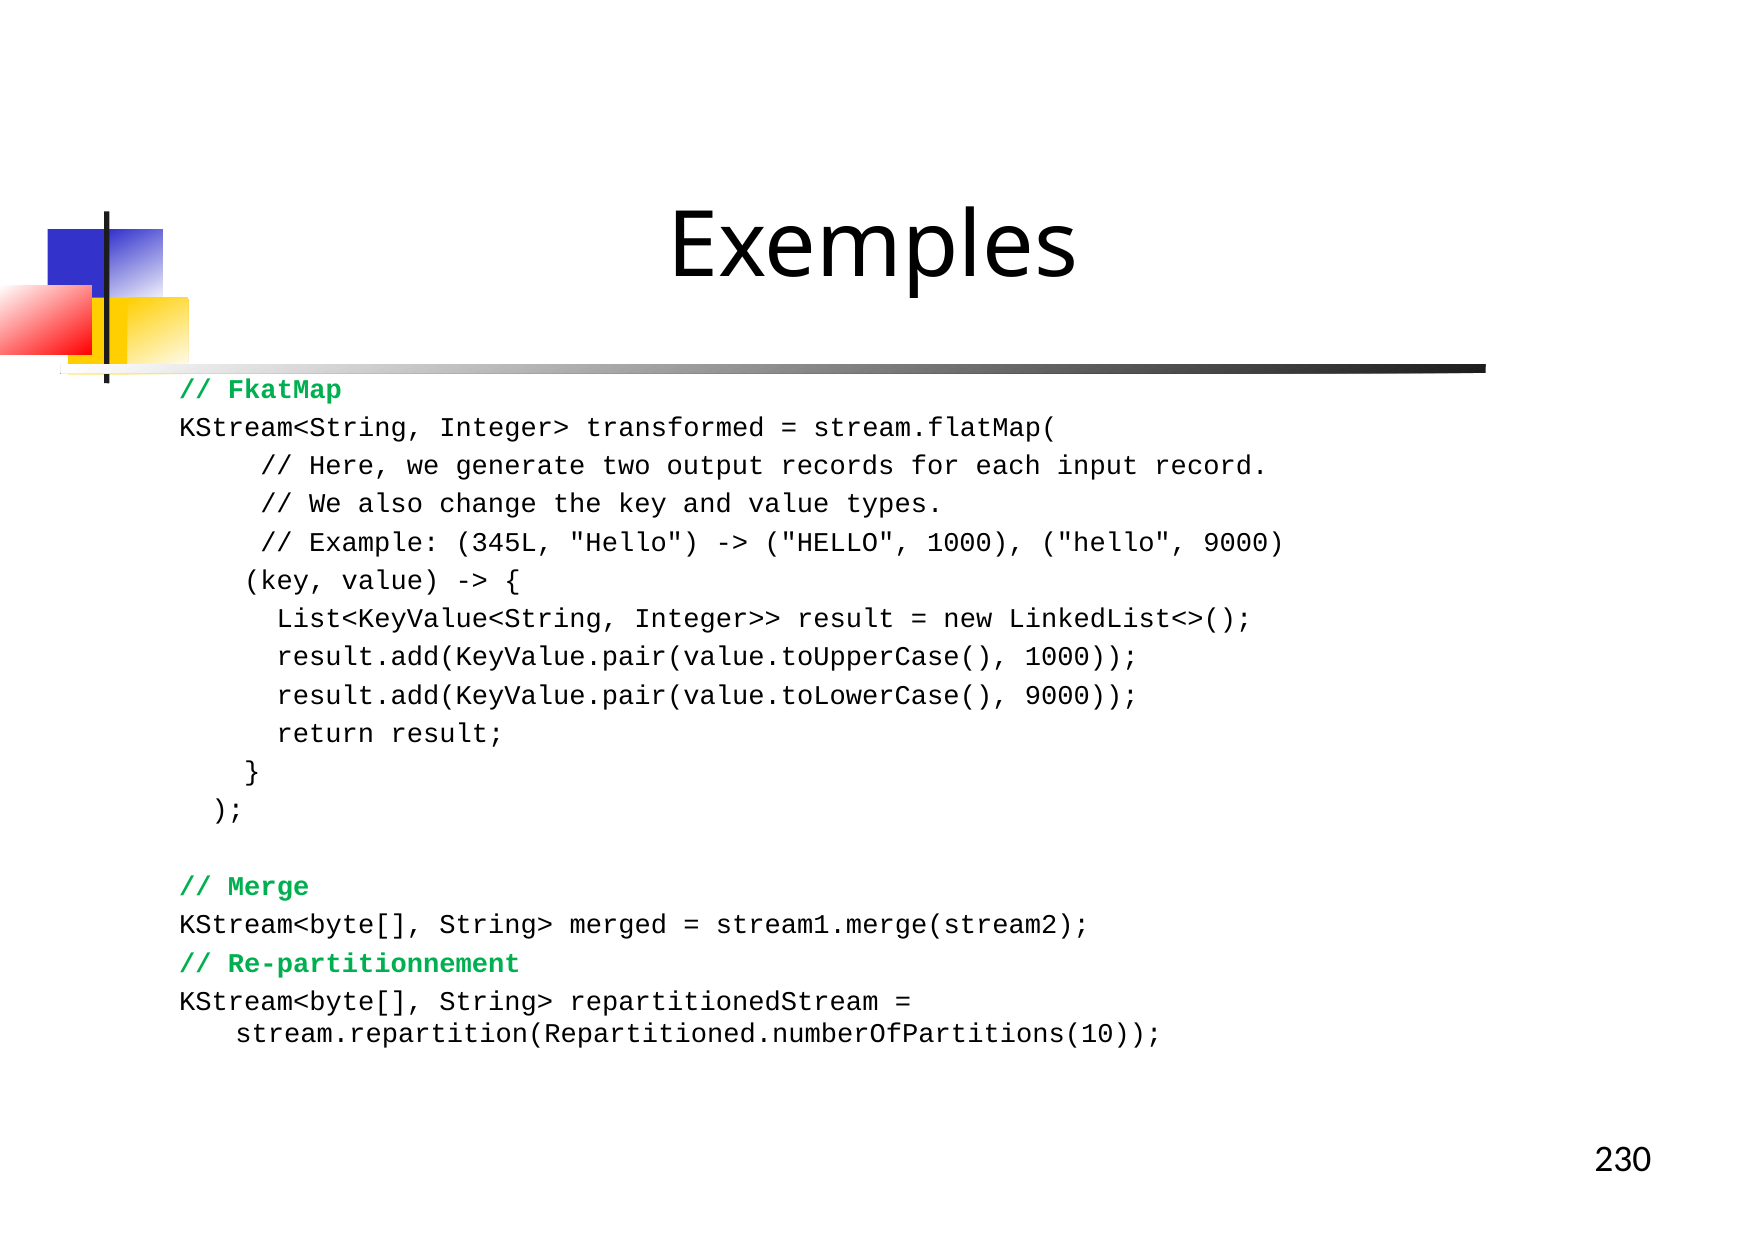

# Exemples
// FkatMap
KStream<String, Integer> transformed = stream.flatMap(
 // Here, we generate two output records for each input record.
 // We also change the key and value types.
 // Example: (345L, "Hello") -> ("HELLO", 1000), ("hello", 9000)
 (key, value) -> {
 List<KeyValue<String, Integer>> result = new LinkedList<>();
 result.add(KeyValue.pair(value.toUpperCase(), 1000));
 result.add(KeyValue.pair(value.toLowerCase(), 9000));
 return result;
 }
 );
// Merge
KStream<byte[], String> merged = stream1.merge(stream2);
// Re-partitionnement
KStream<byte[], String> repartitionedStream = stream.repartition(Repartitioned.numberOfPartitions(10));